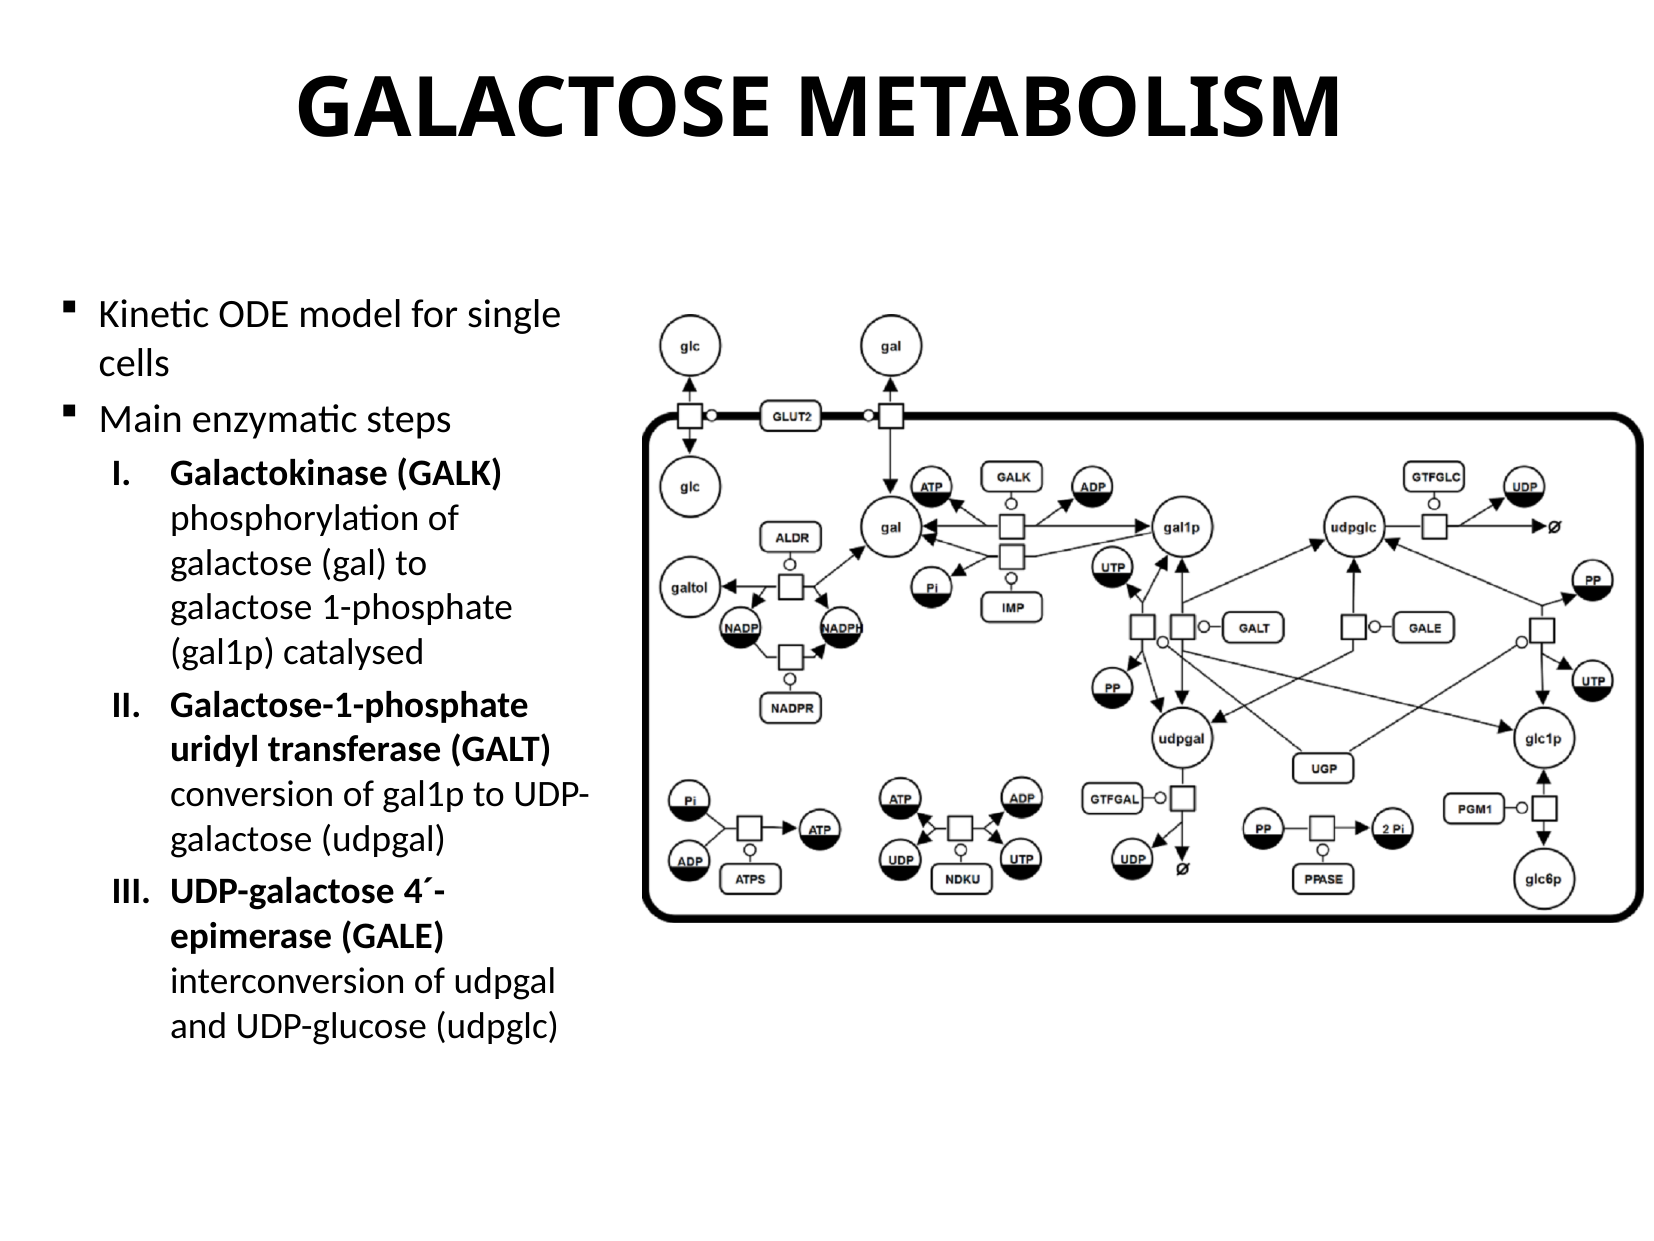

# Galactose Metabolism
Kinetic ODE model for single cells
Main enzymatic steps
Galactokinase (GALK) phosphorylation of galactose (gal) to galactose 1-phosphate (gal1p) catalysed
Galactose-1-phosphate uridyl transferase (GALT)
conversion of gal1p to UDP-galactose (udpgal)
UDP-galactose 4´-epimerase (GALE)
interconversion of udpgal and UDP-glucose (udpglc)